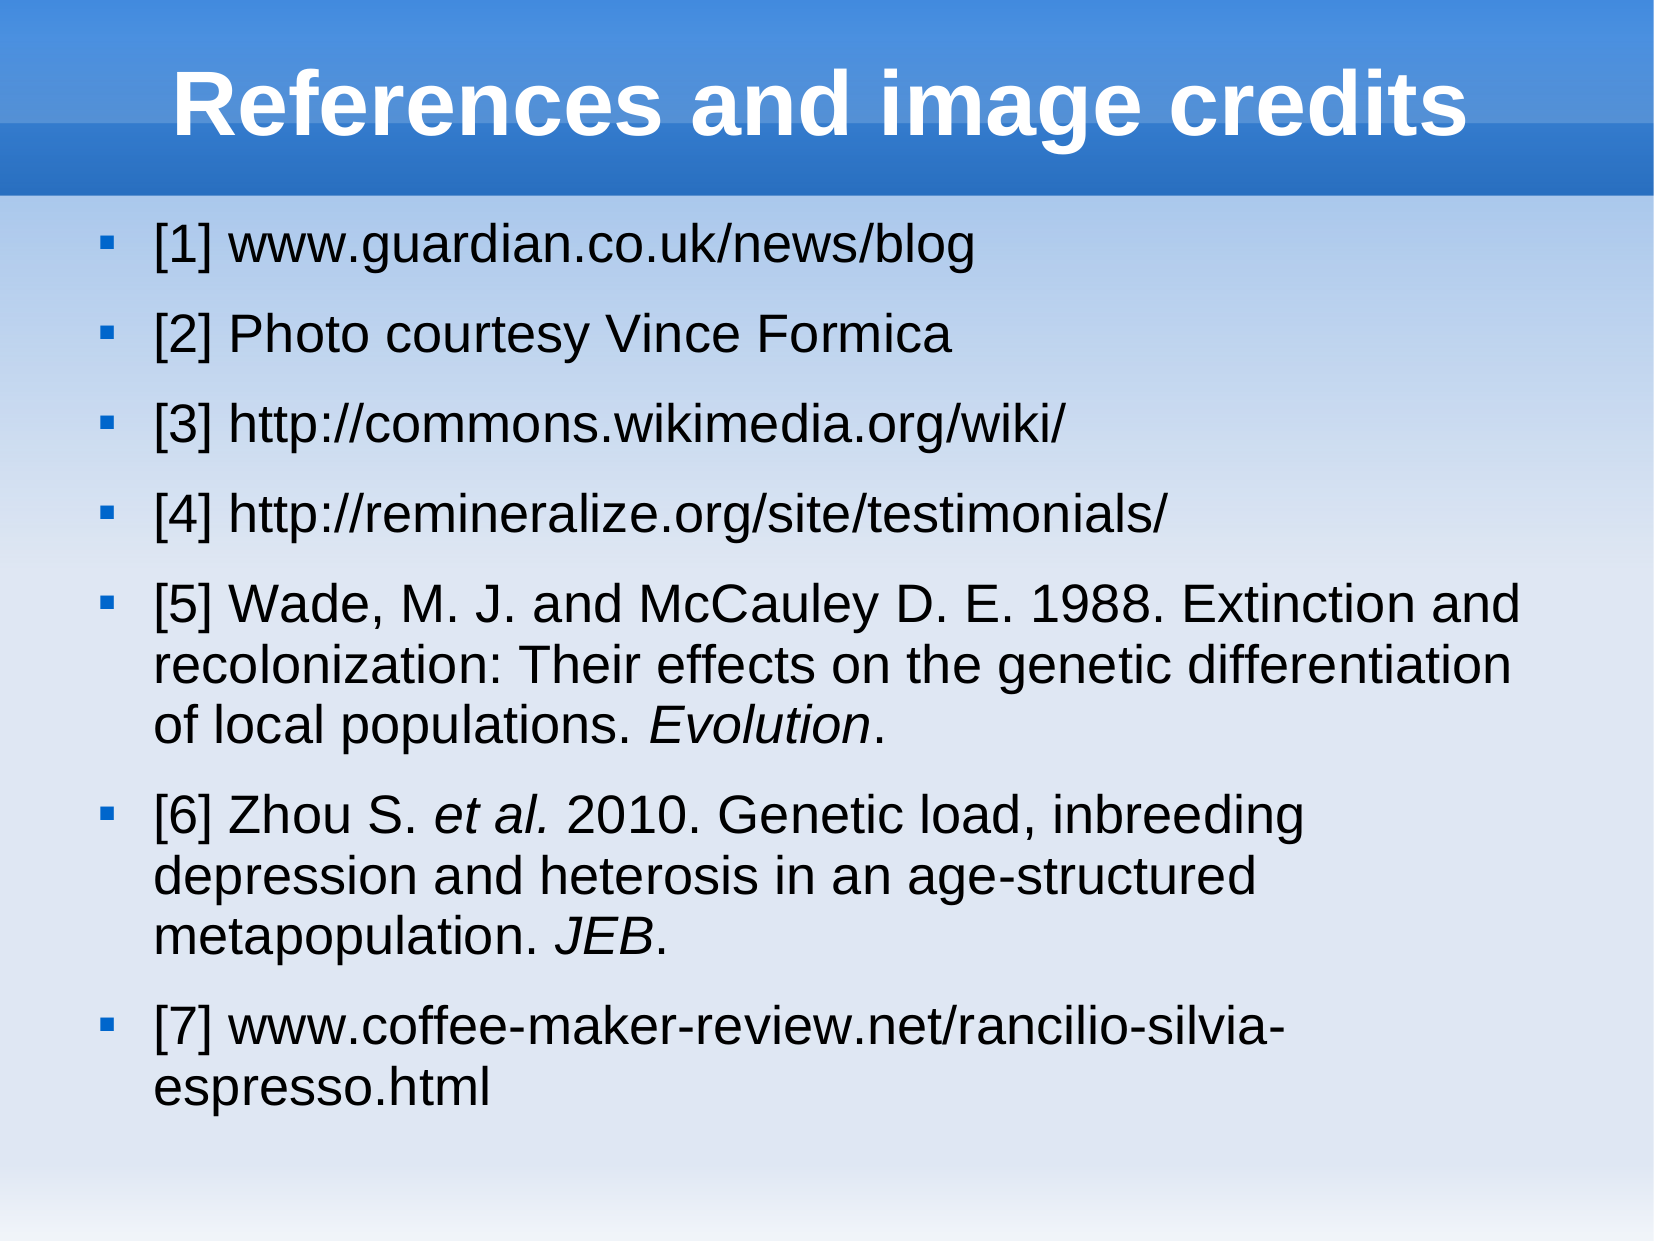

# References and image credits
[1] www.guardian.co.uk/news/blog
[2] Photo courtesy Vince Formica
[3] http://commons.wikimedia.org/wiki/
[4] http://remineralize.org/site/testimonials/
[5] Wade, M. J. and McCauley D. E. 1988. Extinction and recolonization: Their effects on the genetic differentiation of local populations. Evolution.
[6] Zhou S. et al. 2010. Genetic load, inbreeding depression and heterosis in an age-structured metapopulation. JEB.
[7] www.coffee-maker-review.net/rancilio-silvia-espresso.html